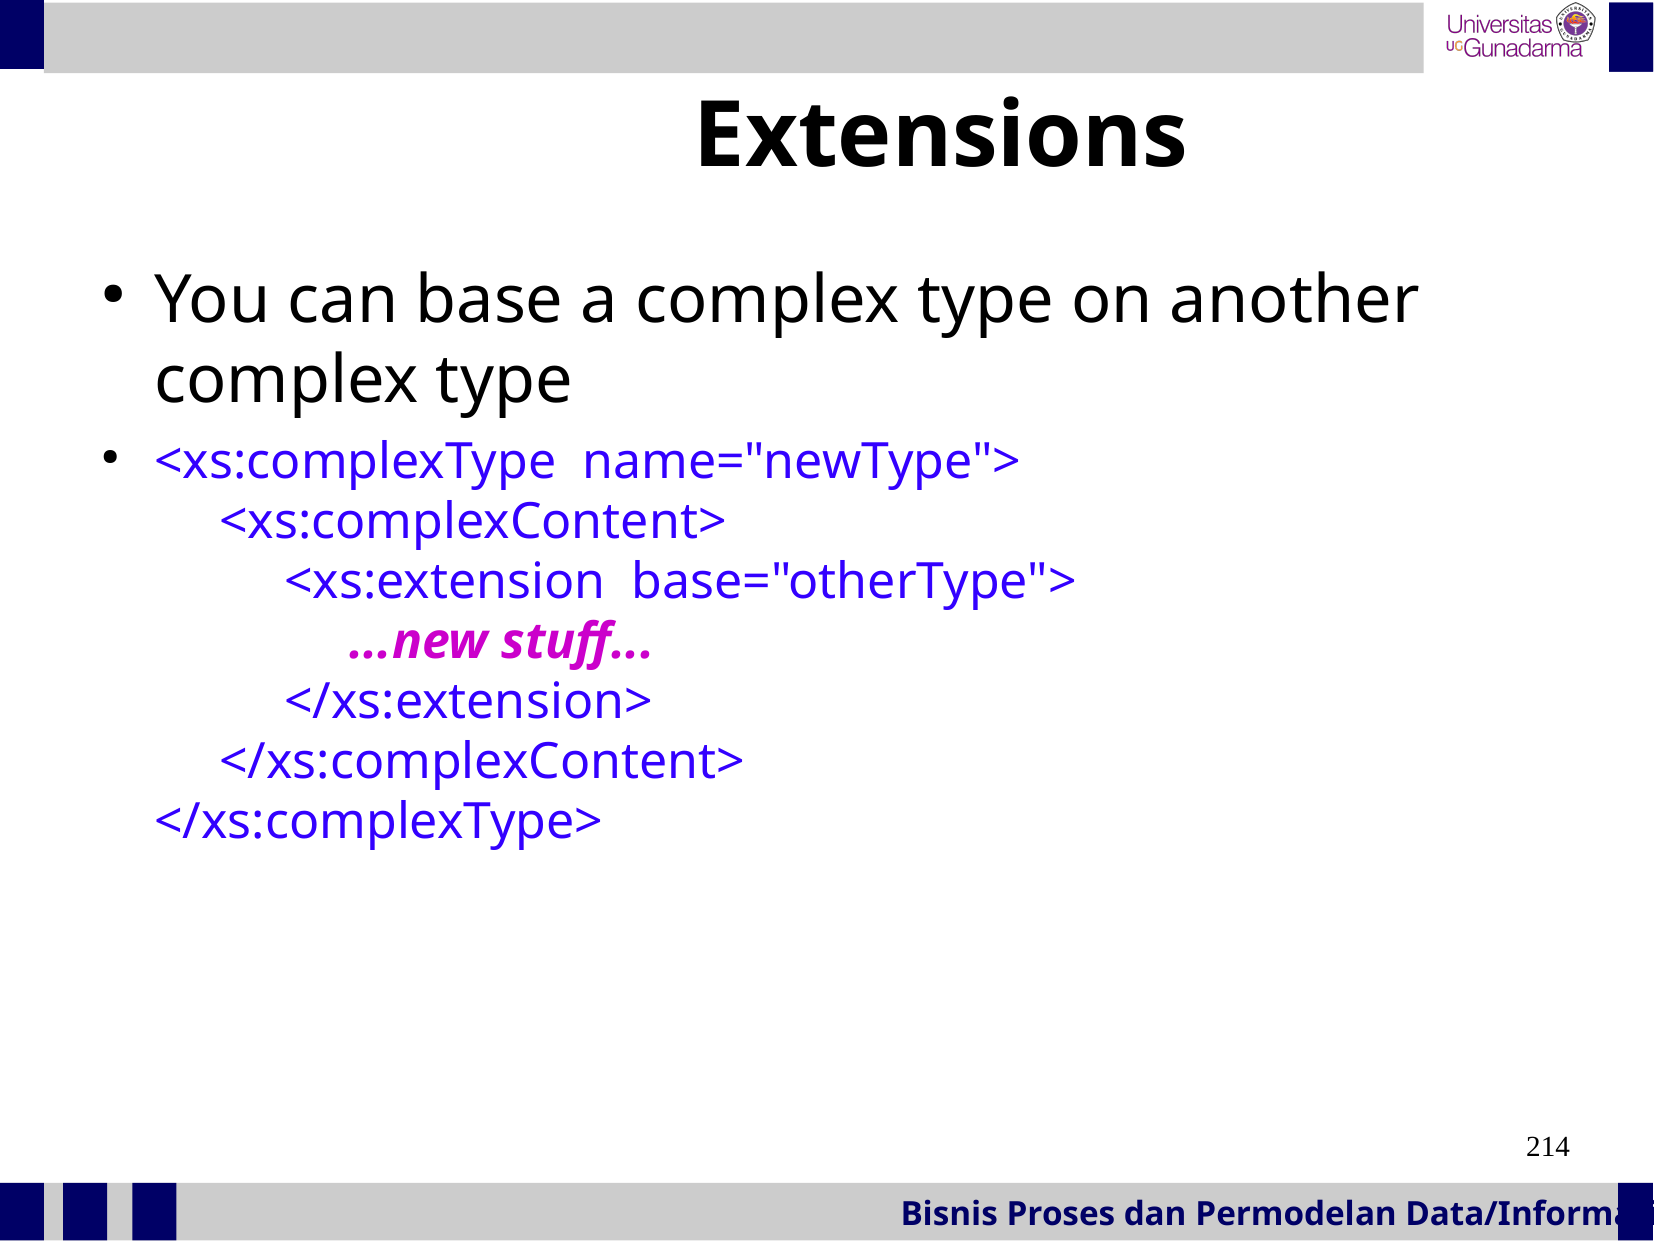

# Extensions
You can base a complex type on another complex type
<xs:complexType name="newType">
 <xs:complexContent>
 <xs:extension base="otherType">
 ...new stuff...
 </xs:extension>
 </xs:complexContent>
</xs:complexType>
214